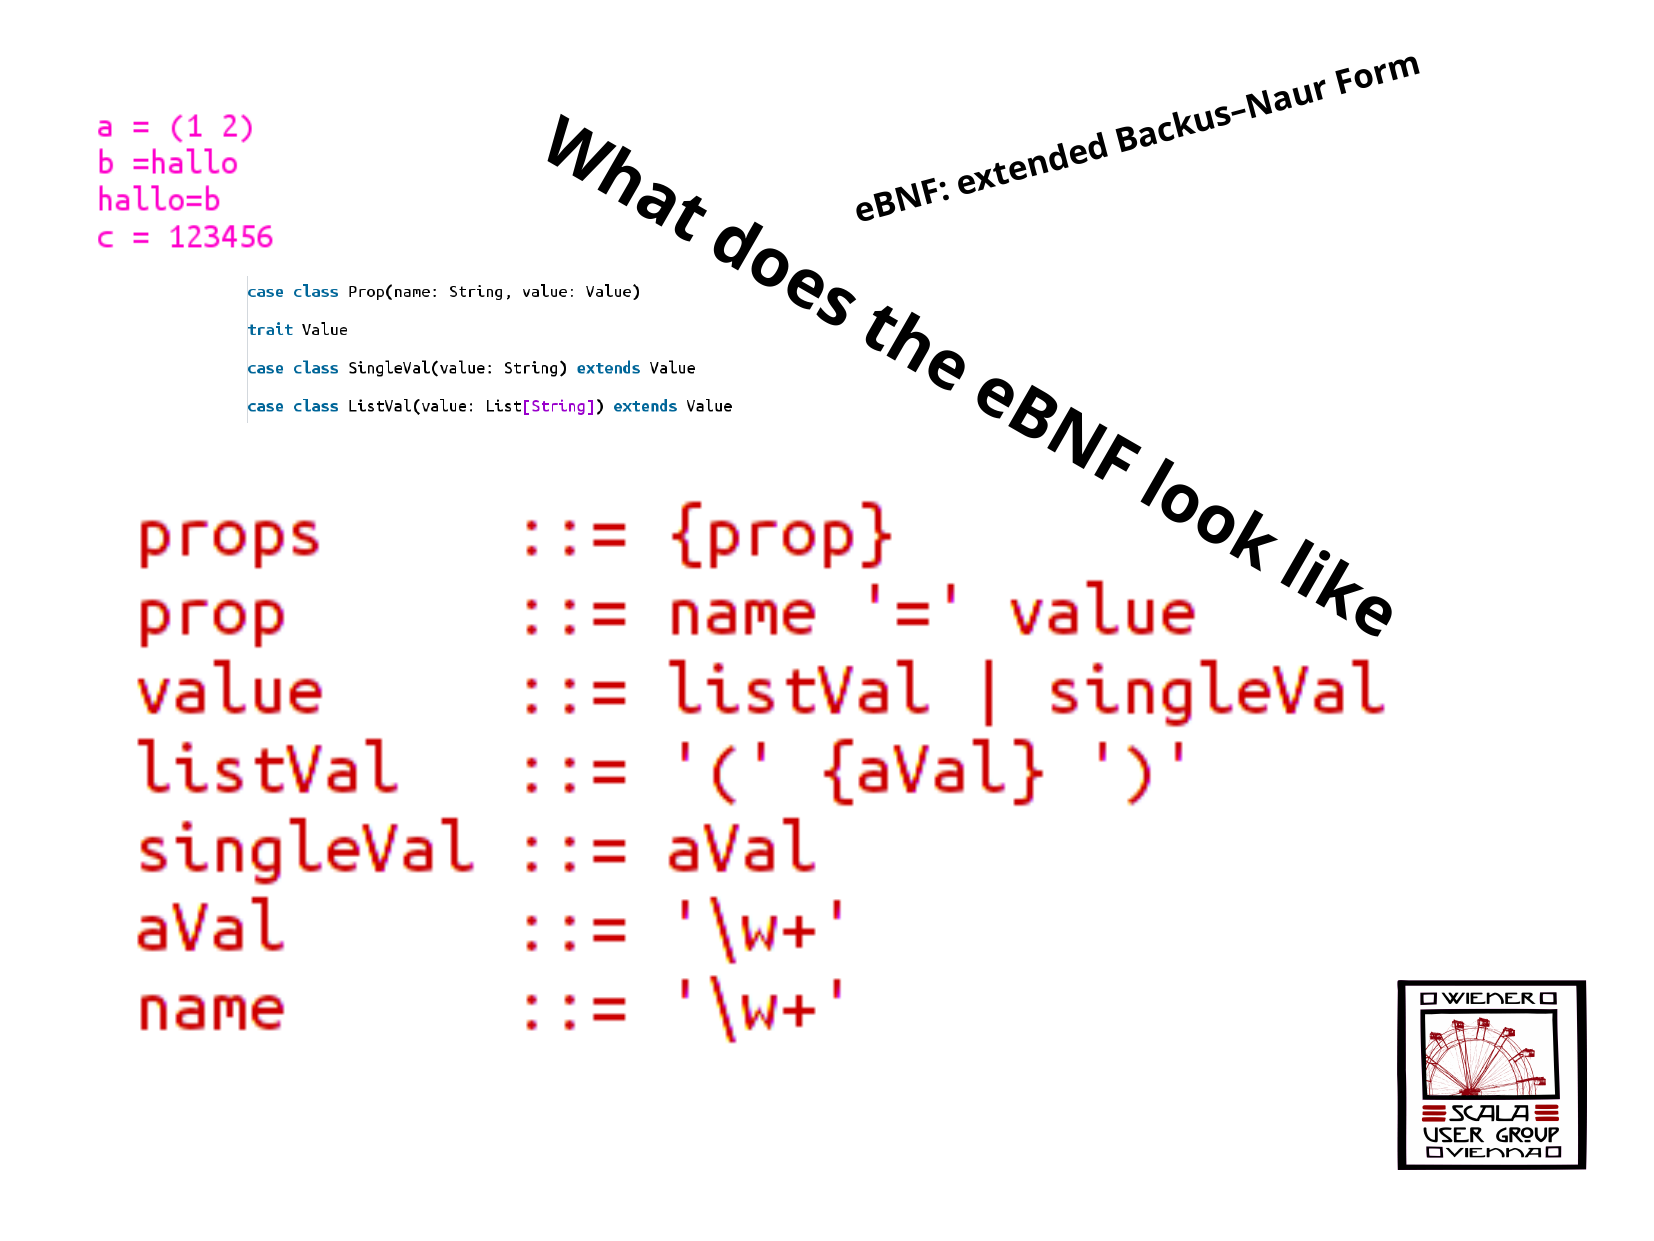

eBNF: extended Backus–Naur Form
What does the eBNF look like